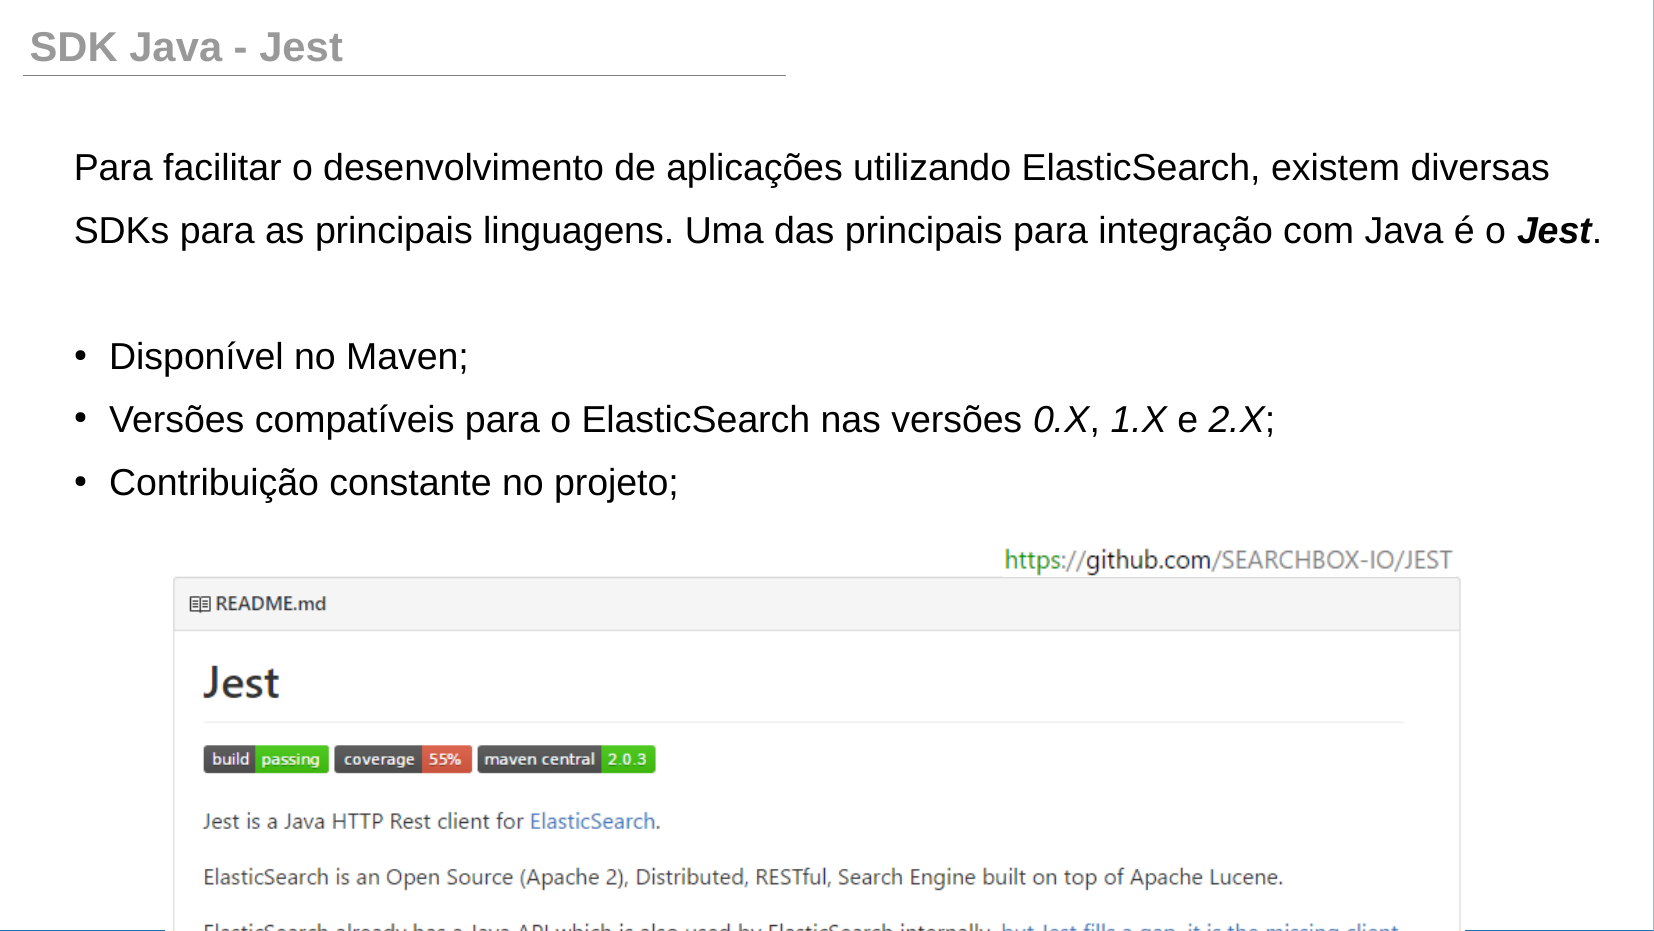

# SDK Java - Jest
Para facilitar o desenvolvimento de aplicações utilizando ElasticSearch, existem diversas SDKs para as principais linguagens. Uma das principais para integração com Java é o Jest.
Disponível no Maven;
Versões compatíveis para o ElasticSearch nas versões 0.X, 1.X e 2.X;
Contribuição constante no projeto;